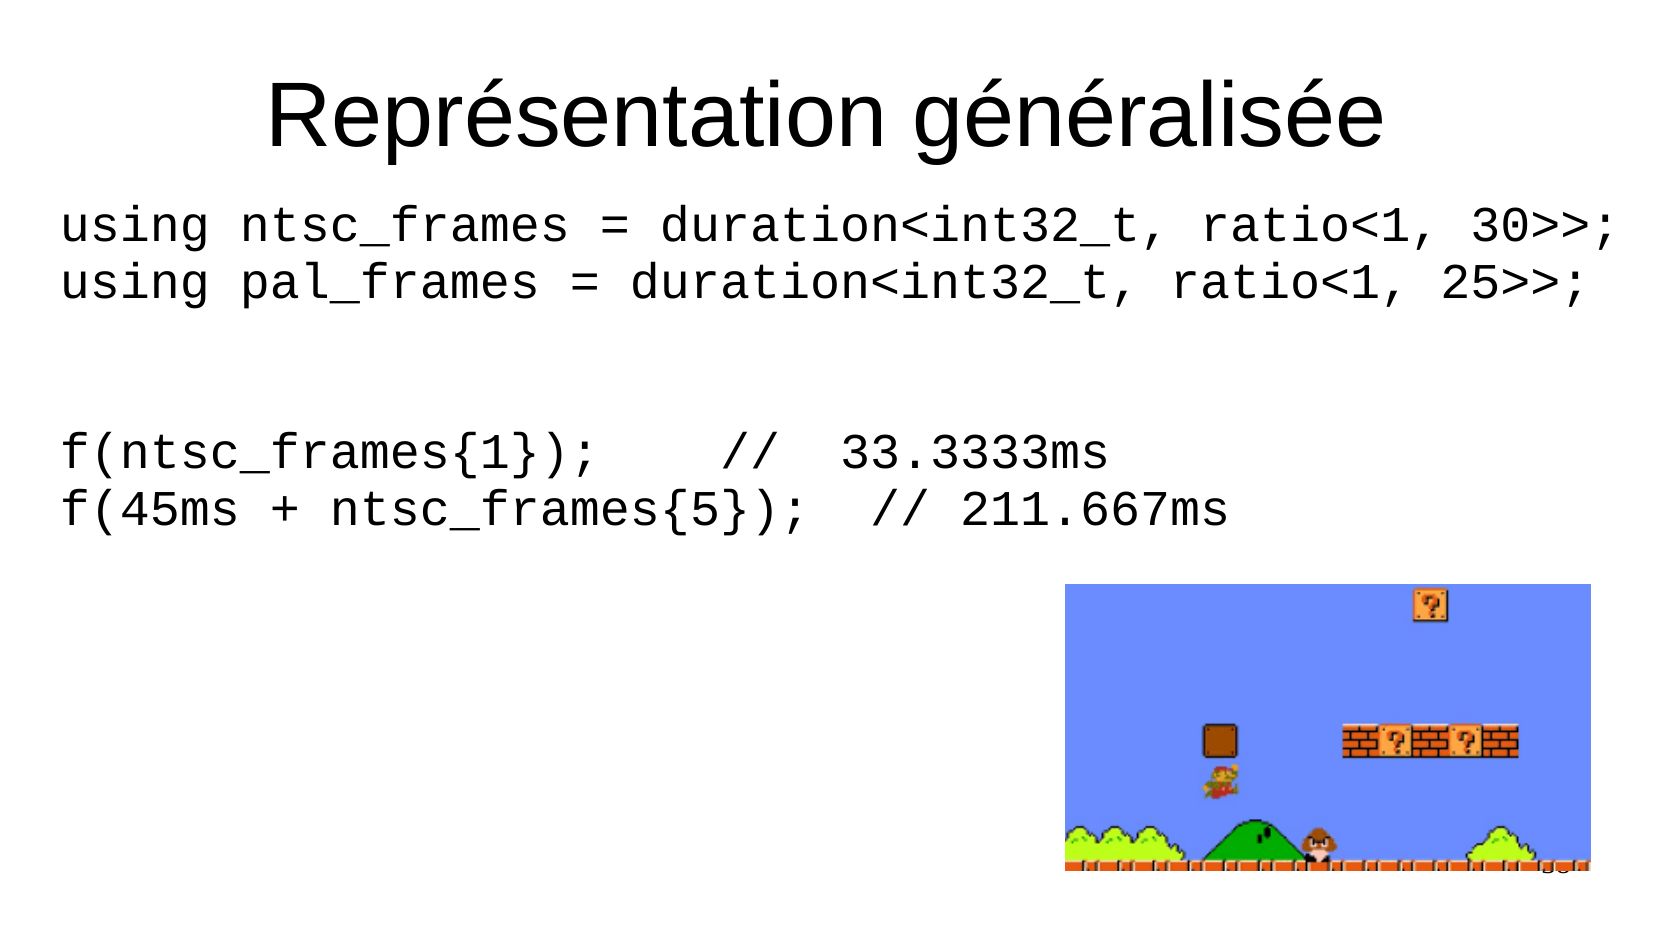

# Représentation généralisée
using ntsc_frames = duration<int32_t, ratio<1, 30>>;
using pal_frames = duration<int32_t, ratio<1, 25>>;
f(ntsc_frames{1}); // 33.3333ms
f(45ms + ntsc_frames{5}); // 211.667ms
38